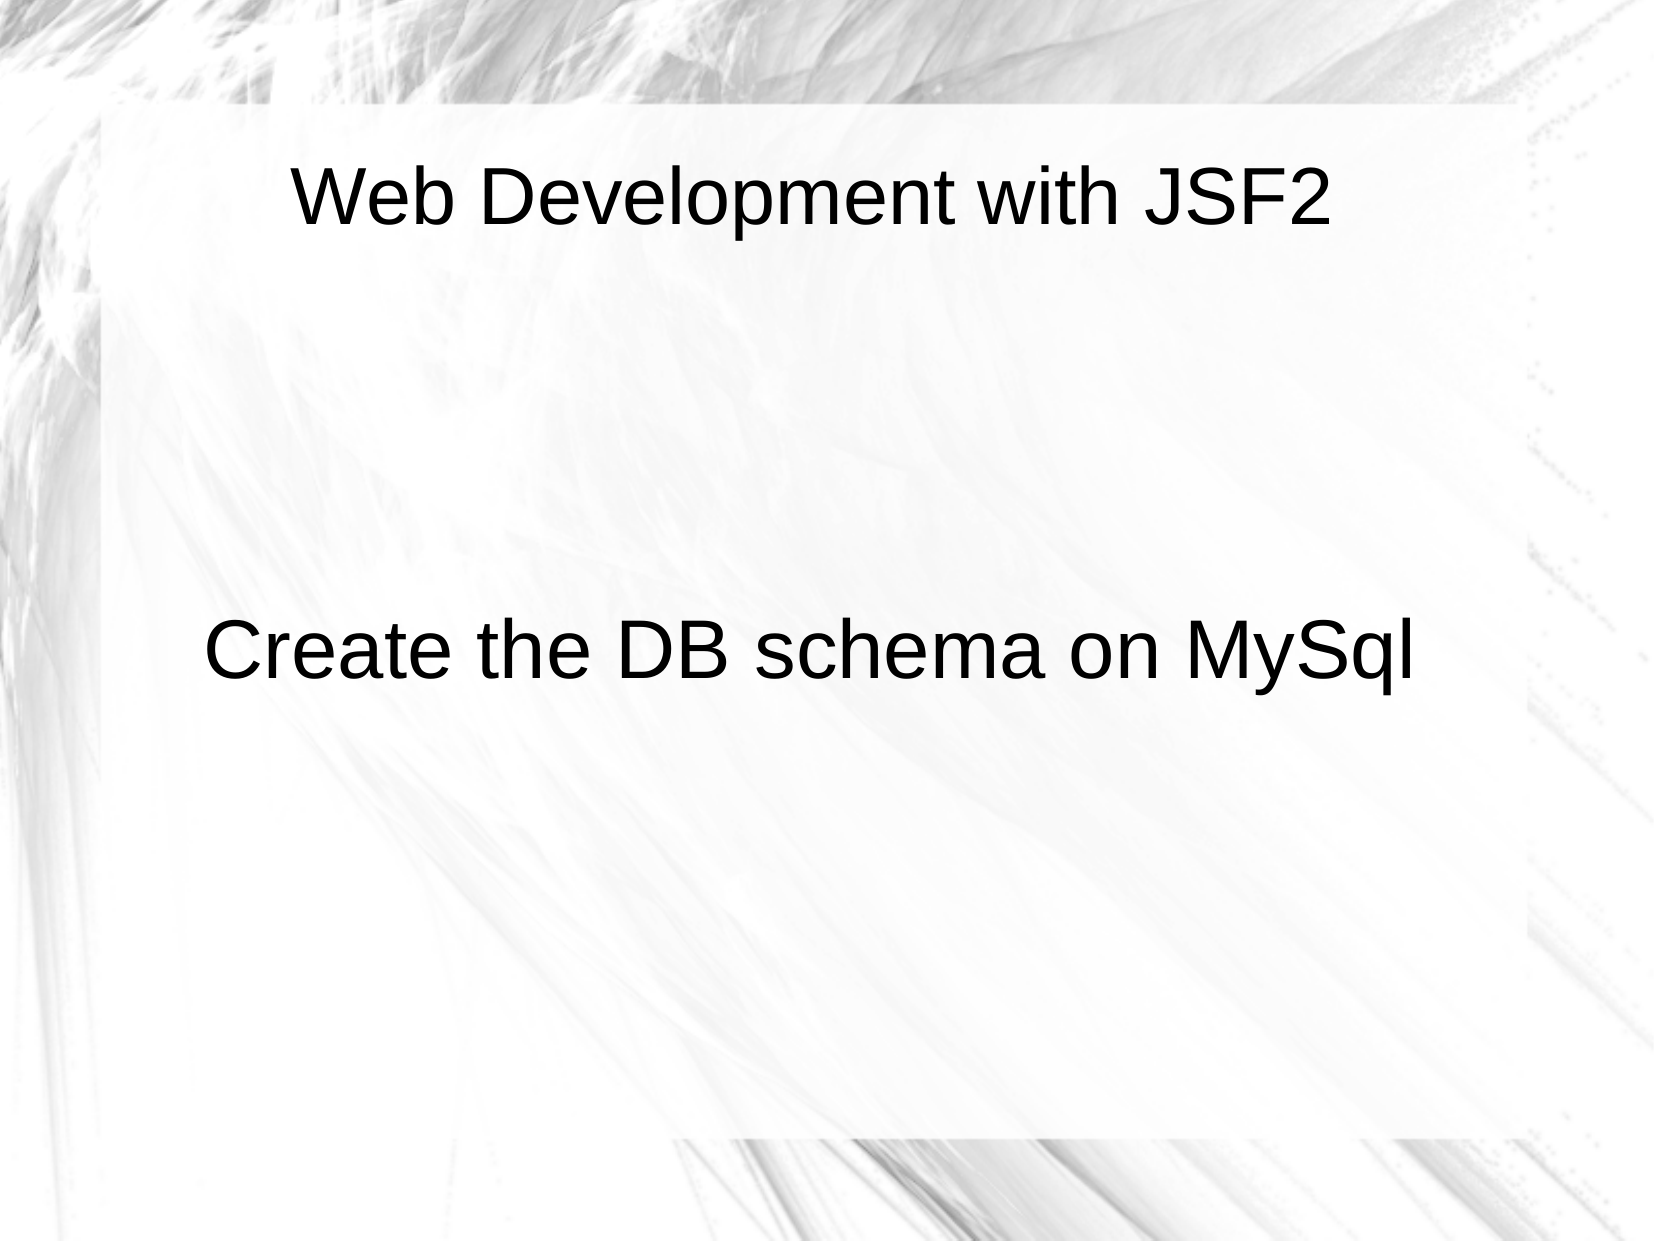

# Web Development with JSF2
Create the DB schema on MySql